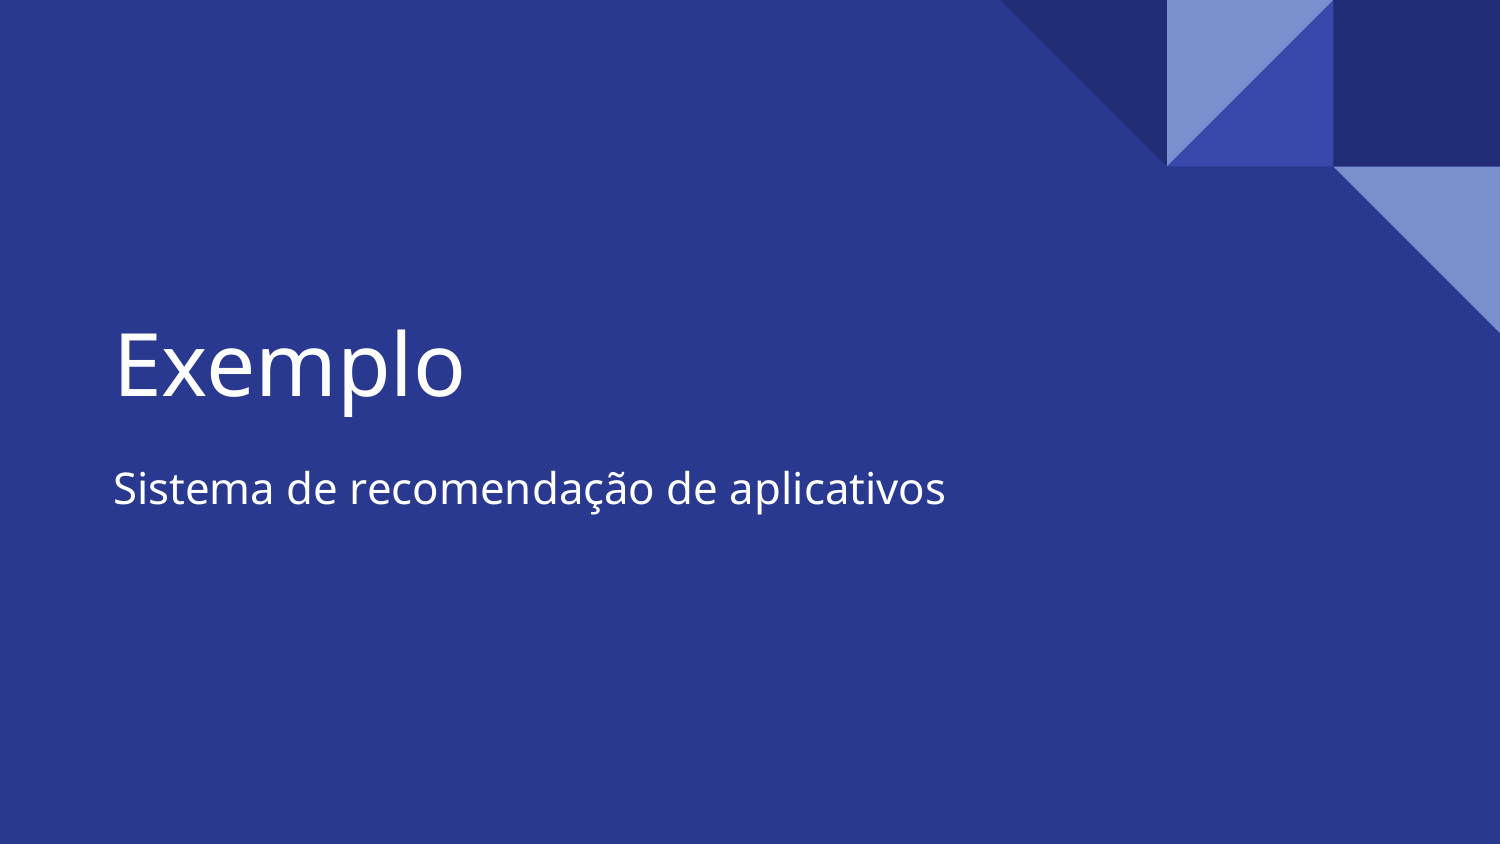

# Exemplo
Sistema de recomendação de aplicativos